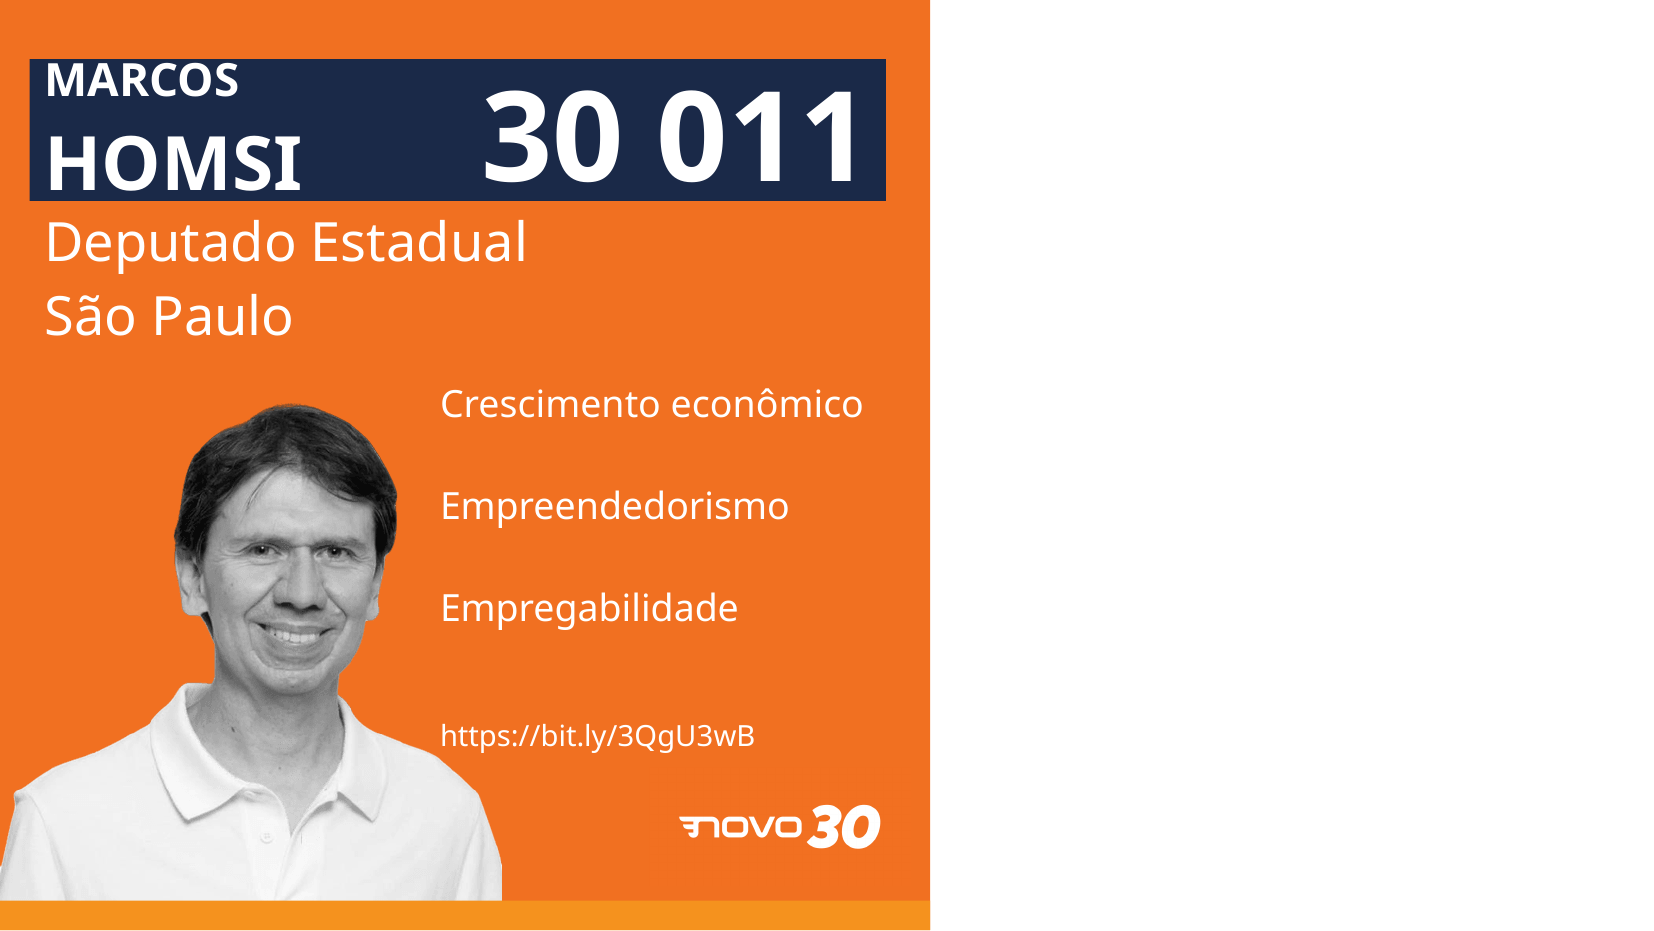

MARCOS
HOMSI
30 011
Deputado Estadual
São Paulo
Crescimento econômico
Empreendedorismo
Empregabilidade
https://bit.ly/3QgU3wB